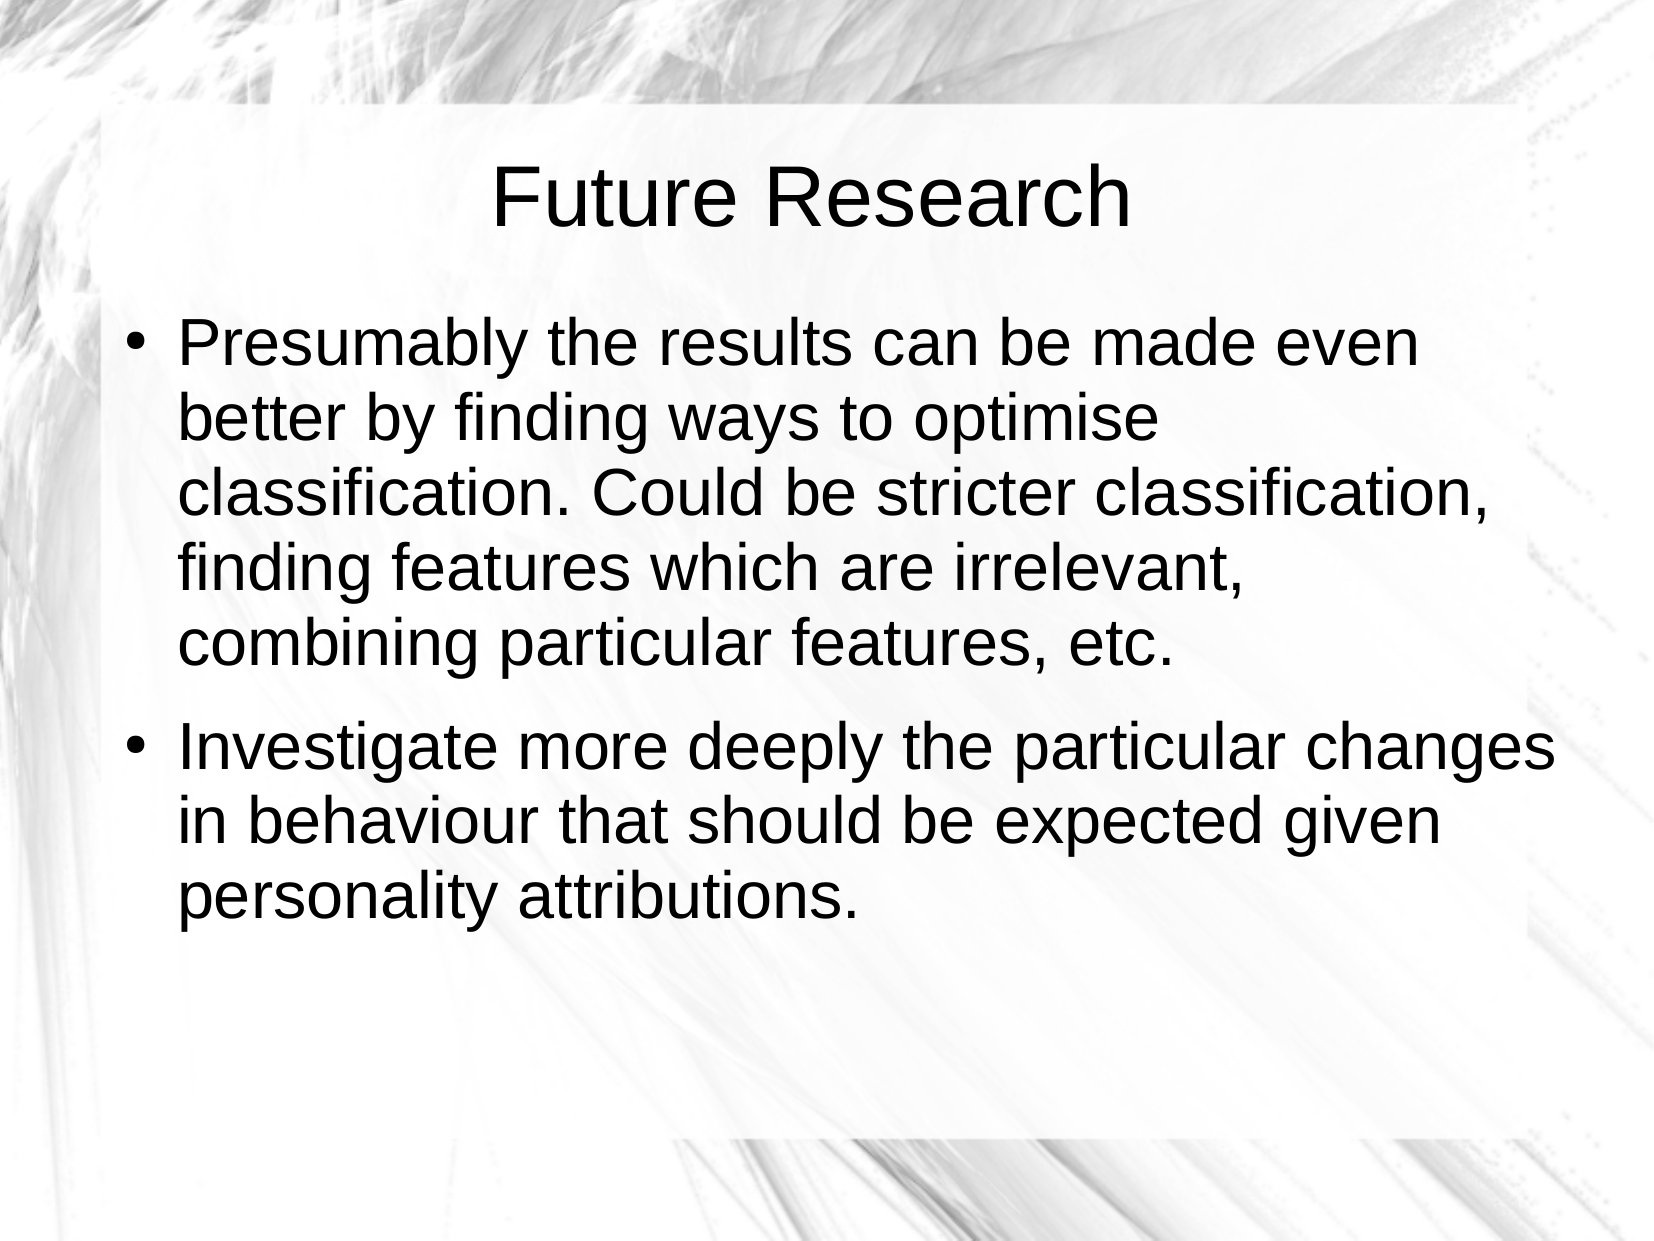

# Future Research
Presumably the results can be made even better by finding ways to optimise classification. Could be stricter classification, finding features which are irrelevant, combining particular features, etc.
Investigate more deeply the particular changes in behaviour that should be expected given personality attributions.